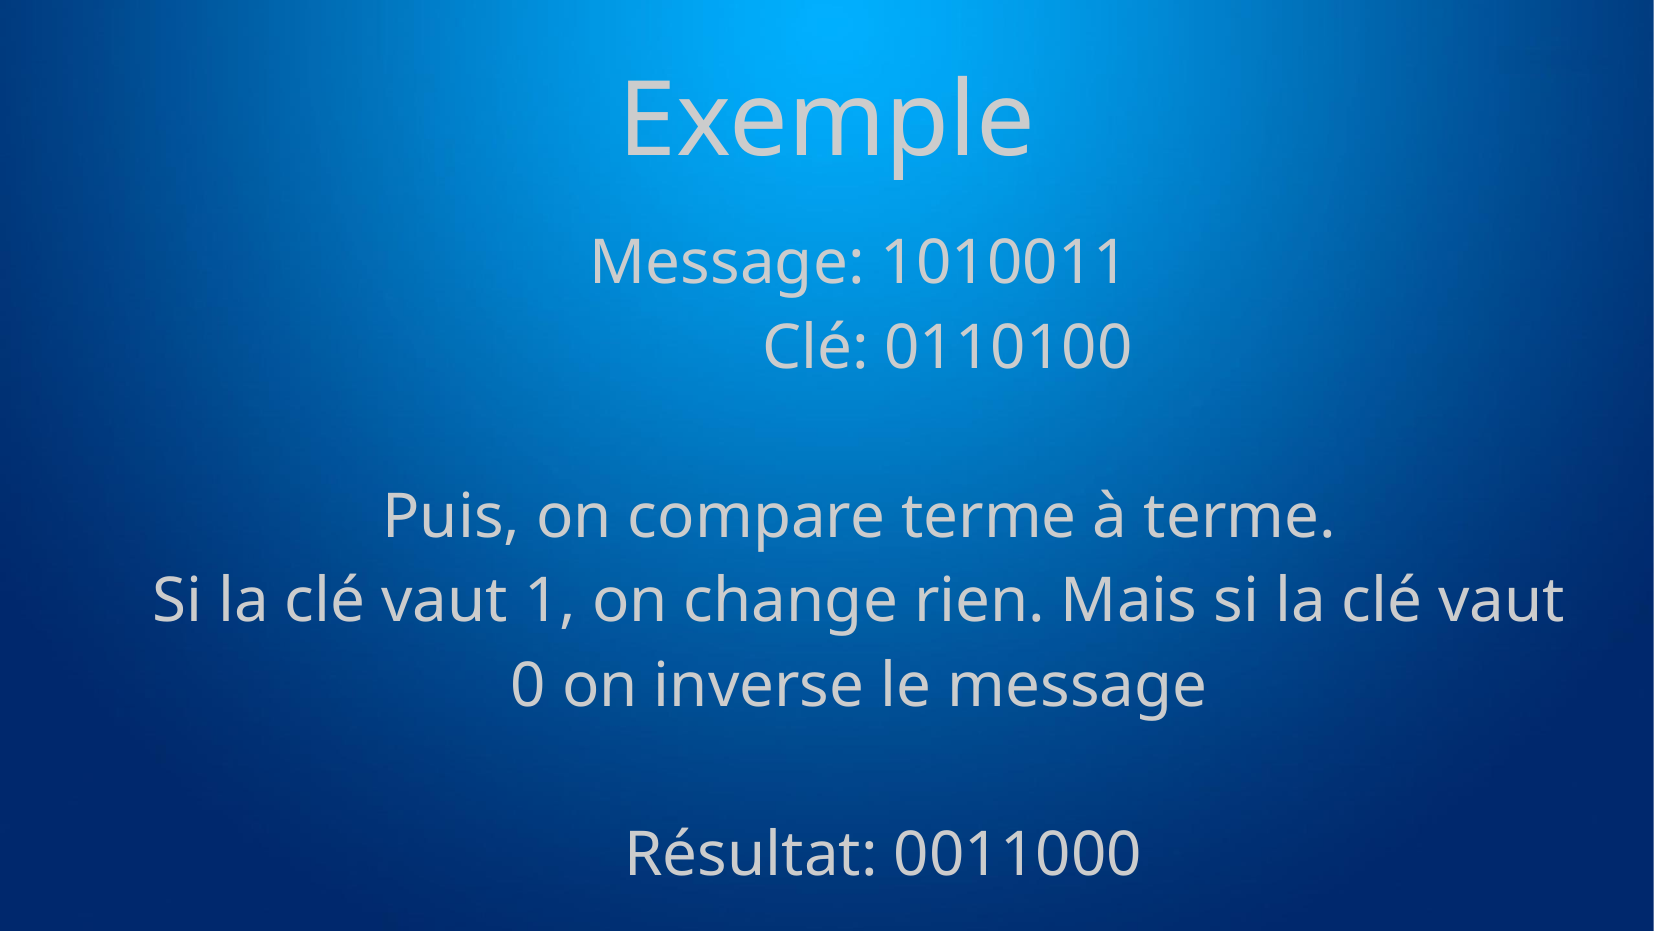

# Exemple
Message: 1010011
 Clé: 0110100
Puis, on compare terme à terme.
Si la clé vaut 1, on change rien. Mais si la clé vaut 0 on inverse le message
 Résultat: 0011000